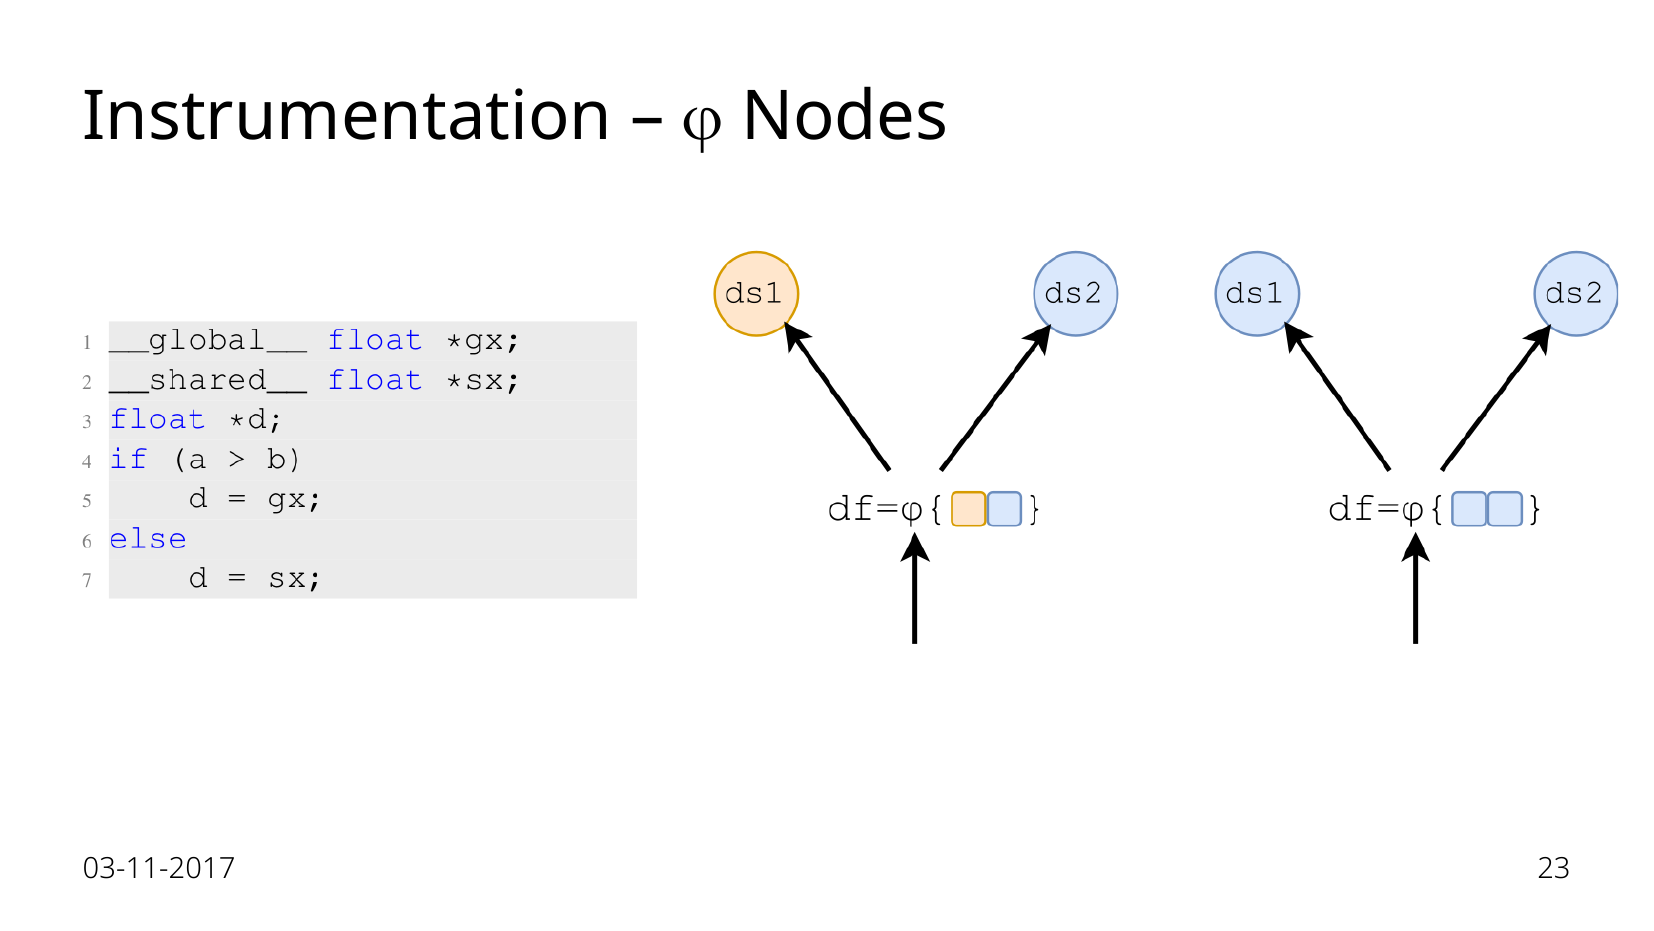

# Instrumentation – φ Nodes
03-11-2017
23